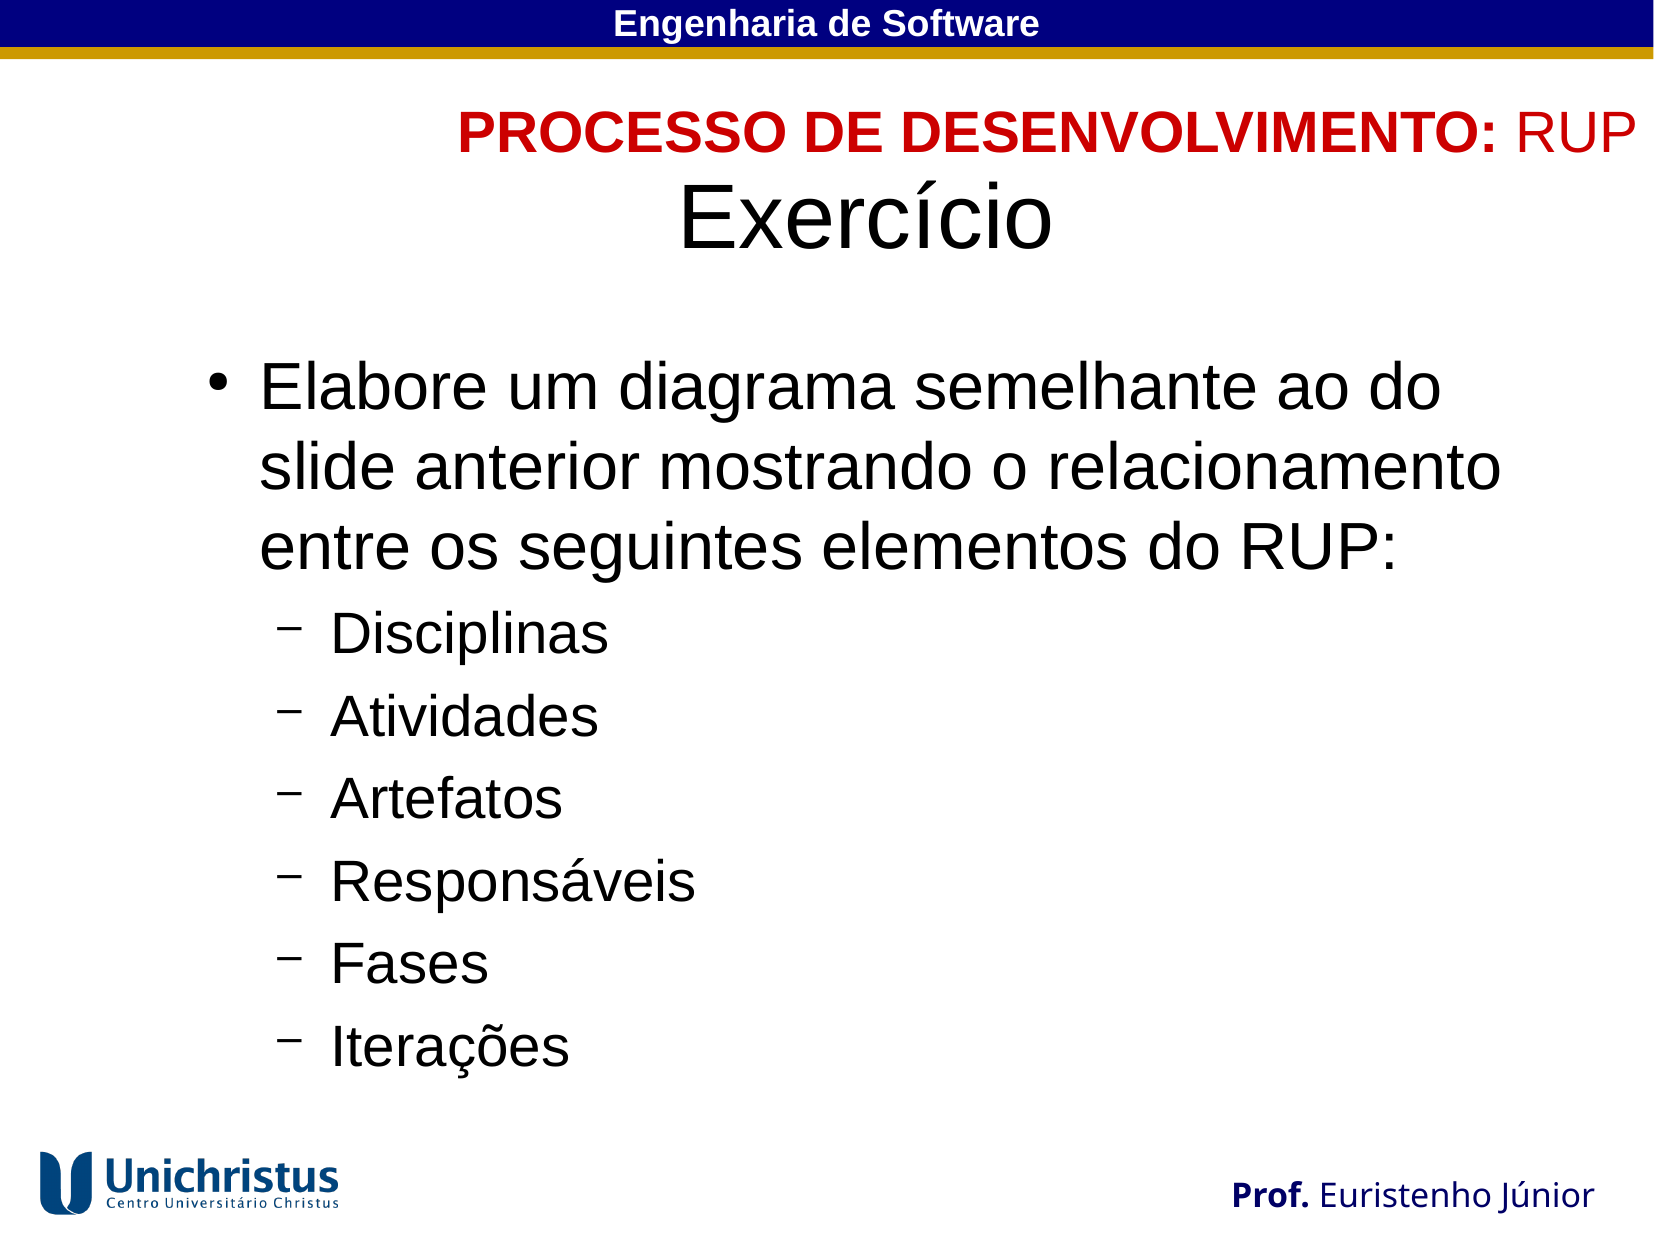

Engenharia de Software
PROCESSO DE DESENVOLVIMENTO: RUP
# Exercício
Elabore um diagrama semelhante ao do slide anterior mostrando o relacionamento entre os seguintes elementos do RUP:
Disciplinas
Atividades
Artefatos
Responsáveis
Fases
Iterações
Prof. Euristenho Júnior